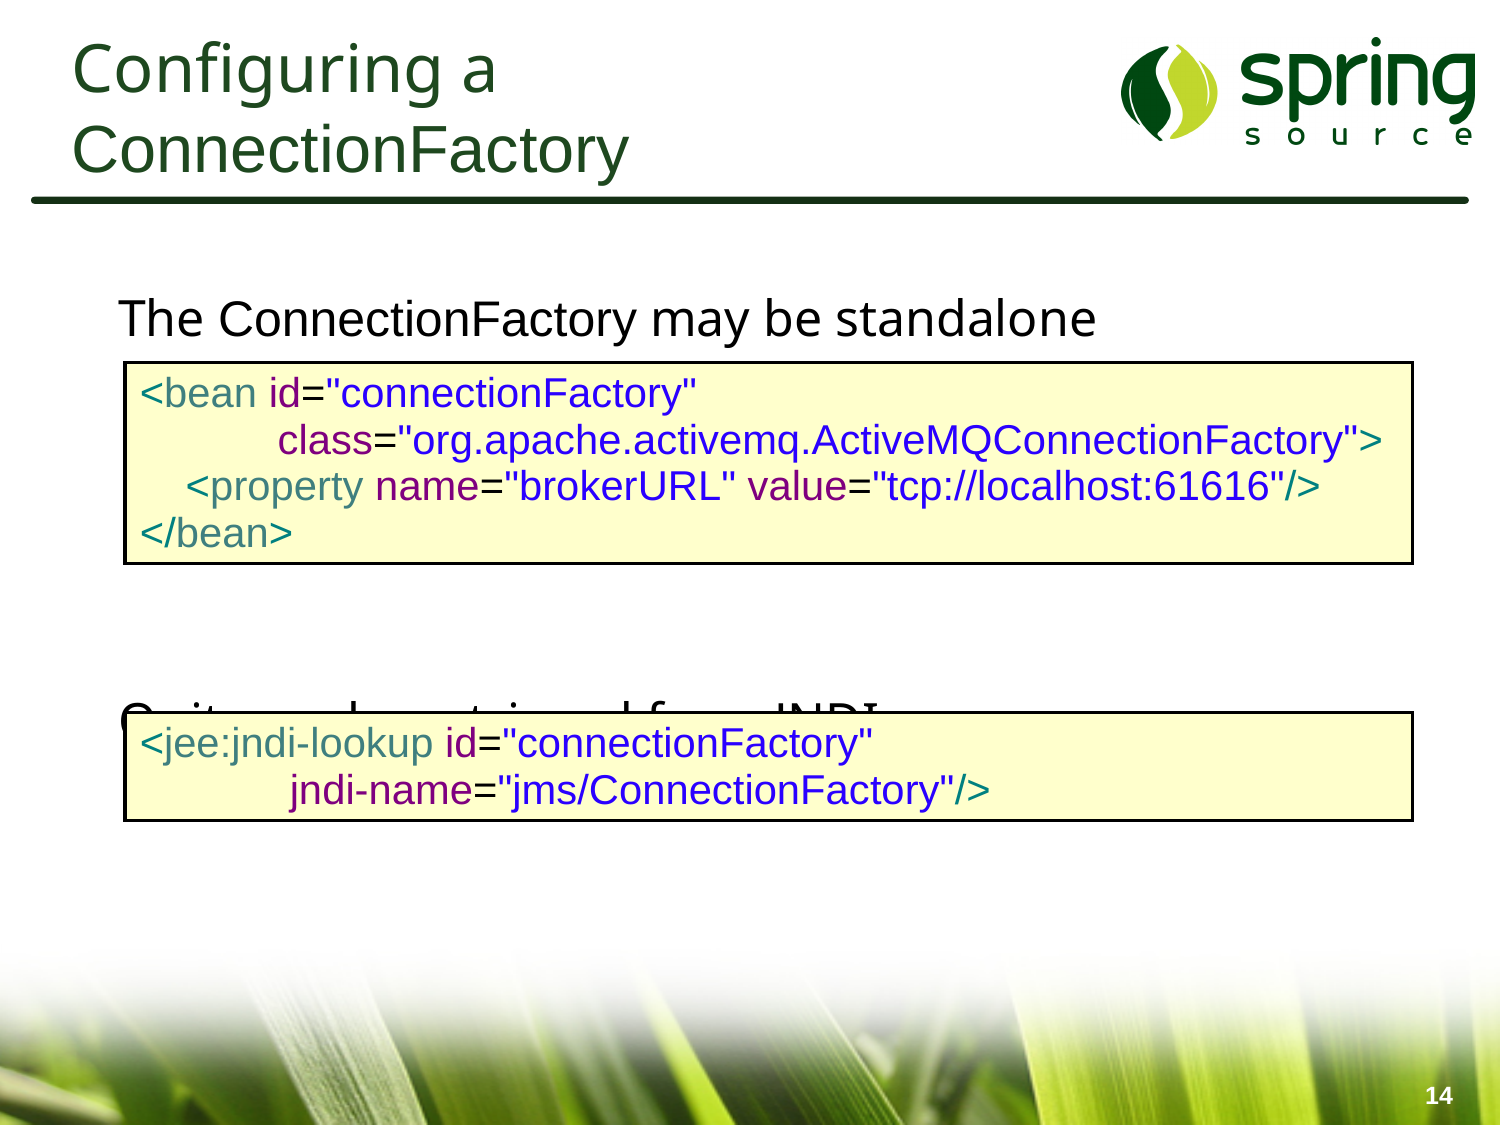

# Configuring a ConnectionFactory
The ConnectionFactory may be standalone
Or it may be retrieved from JNDI
<bean id="connectionFactory"
 class="org.apache.activemq.ActiveMQConnectionFactory">
 <property name="brokerURL" value="tcp://localhost:61616"/>
</bean>
<jee:jndi-lookup id="connectionFactory"
	jndi-name="jms/ConnectionFactory"/>